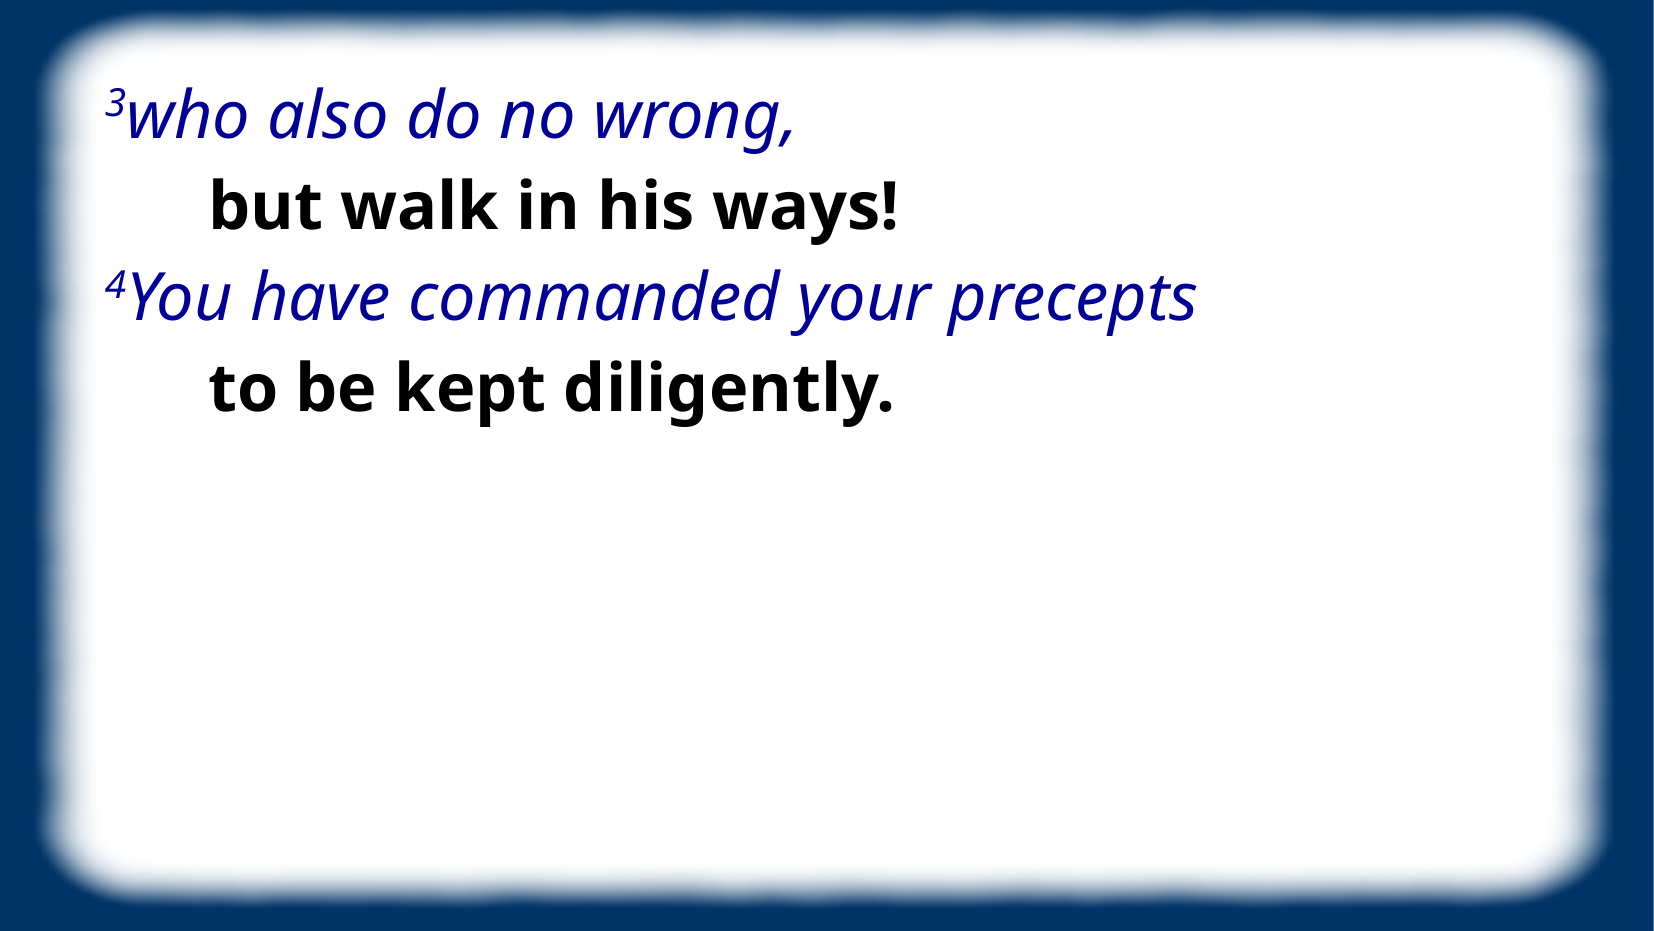

3who also do no wrong,
 but walk in his ways!
4You have commanded your precepts
 to be kept diligently.